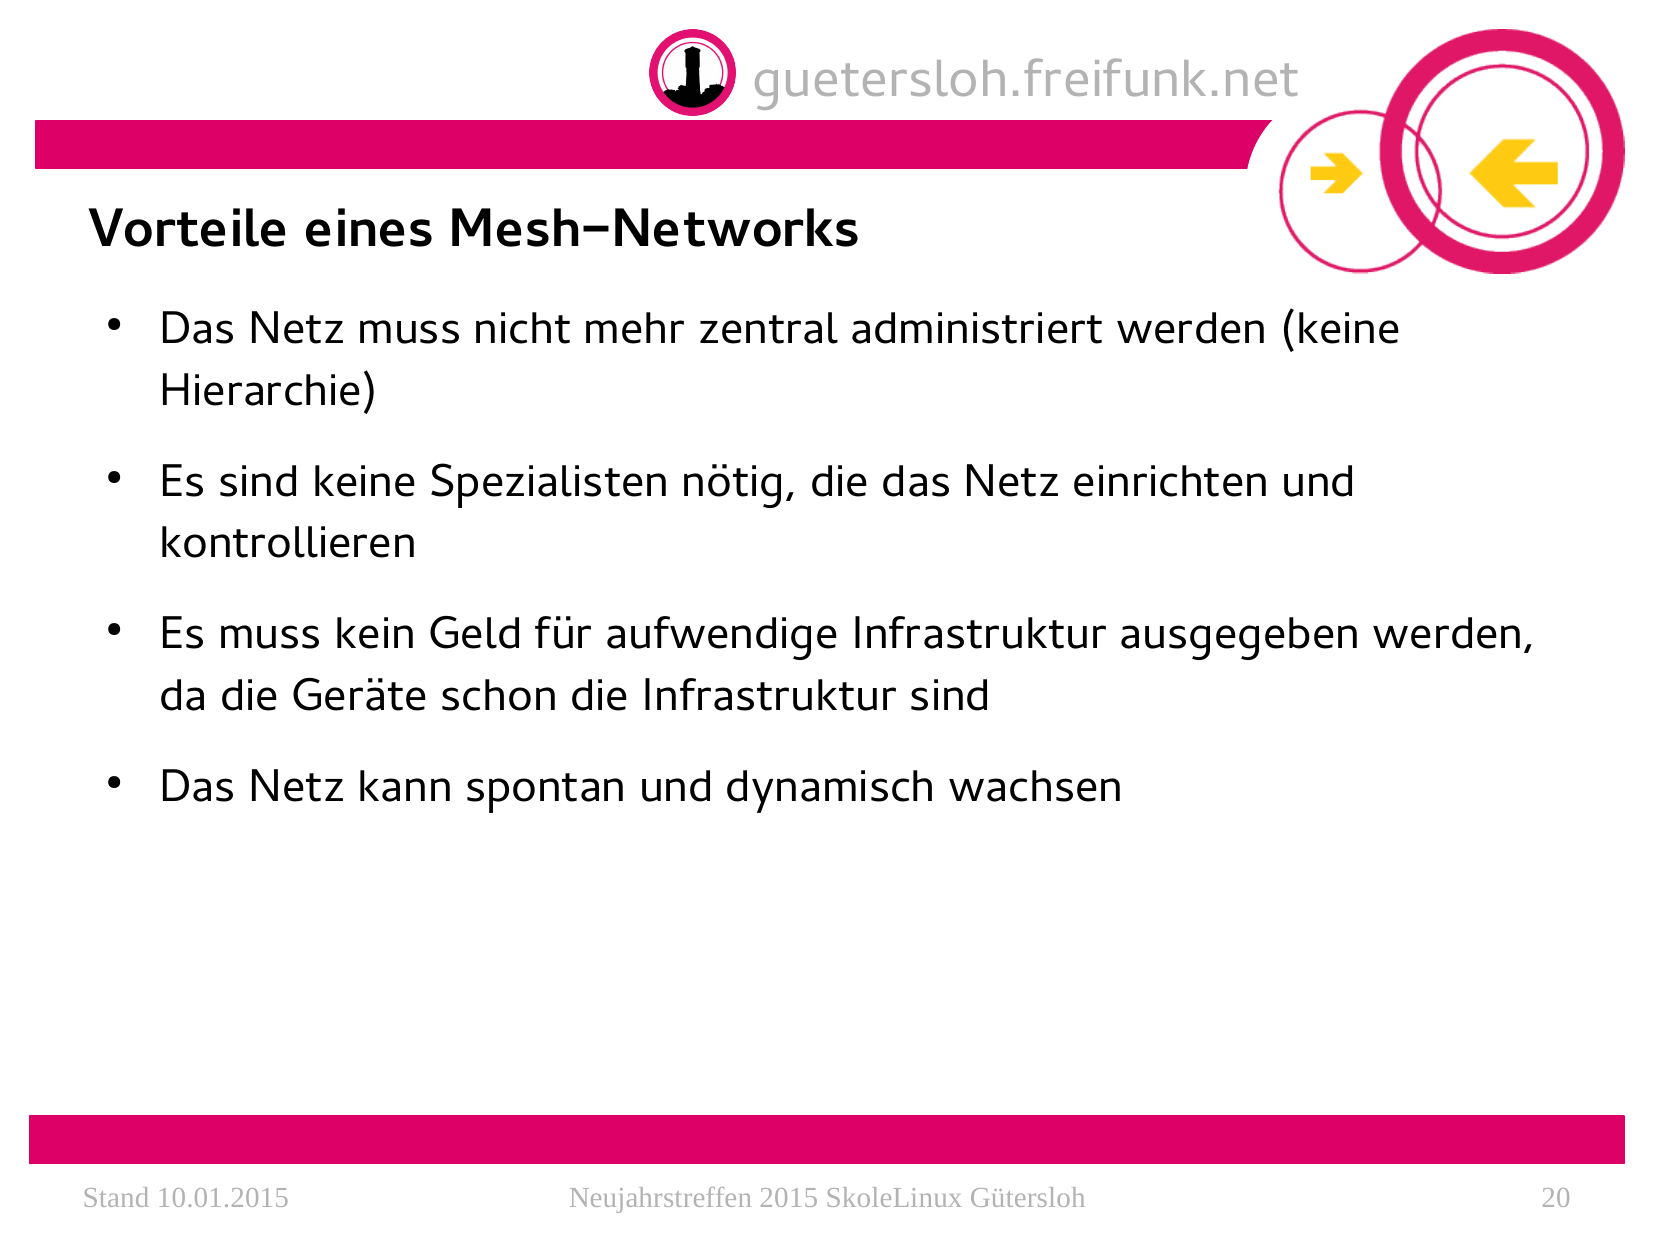

# Vorteile eines Mesh-Networks
Das Netz muss nicht mehr zentral administriert werden (keine Hierarchie)
Es sind keine Spezialisten nötig, die das Netz einrichten und kontrollieren
Es muss kein Geld für aufwendige Infrastruktur ausgegeben werden, da die Geräte schon die Infrastruktur sind
Das Netz kann spontan und dynamisch wachsen
Stand 10.01.2015
Neujahrstreffen 2015 SkoleLinux Gütersloh
20